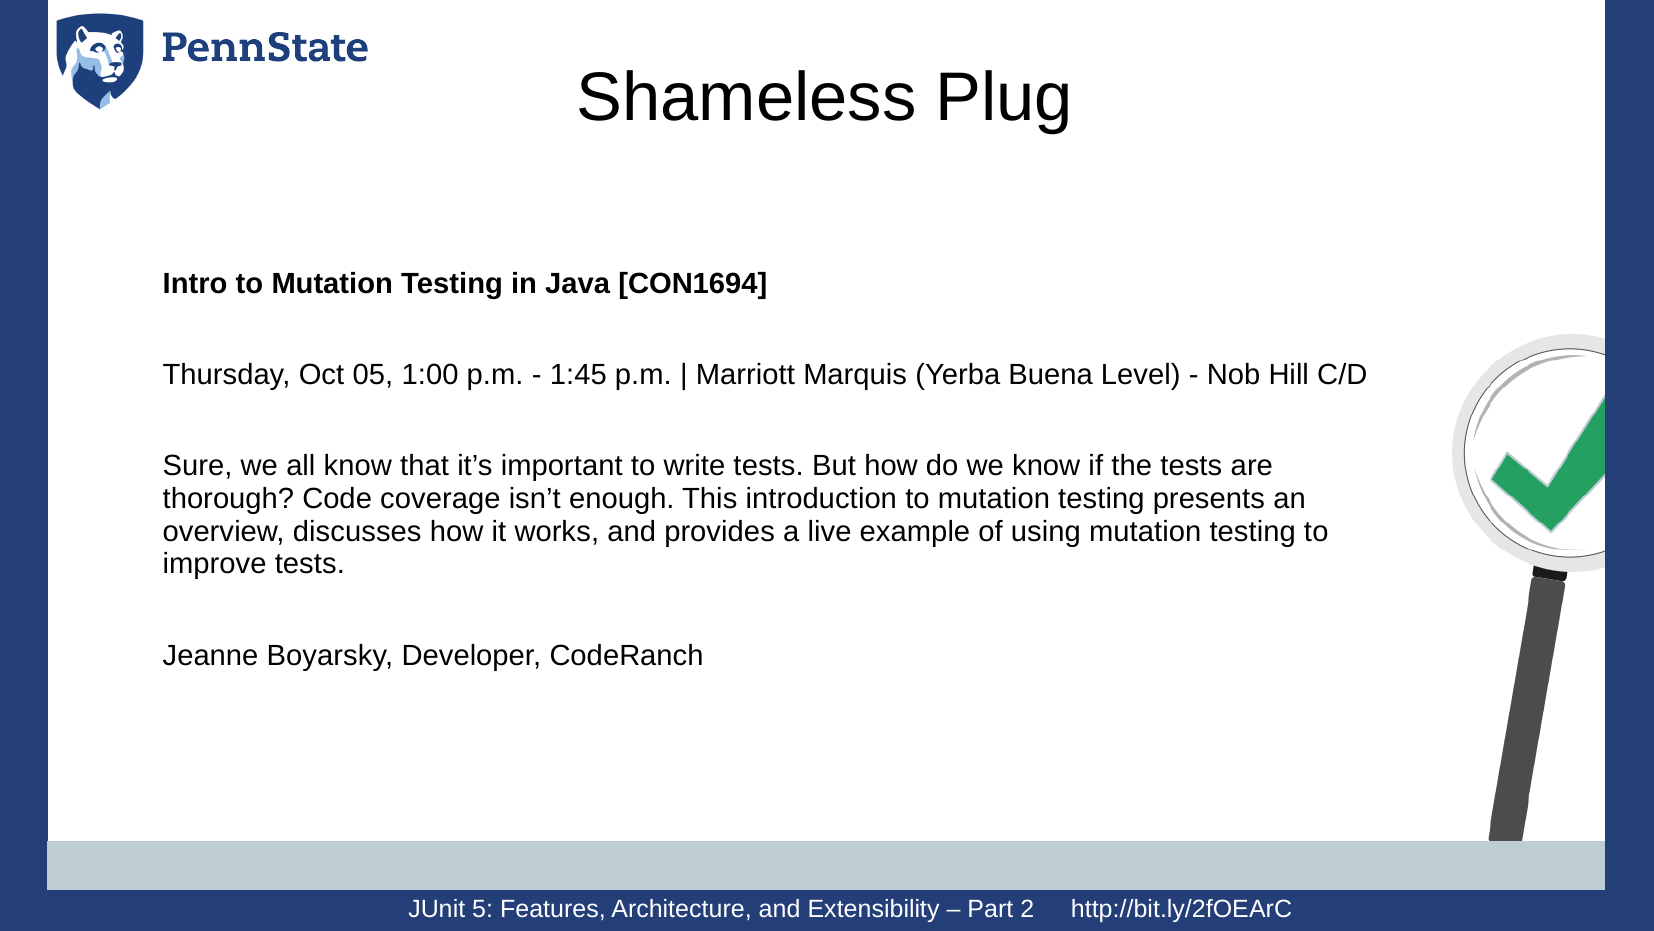

# Shameless Plug
Intro to Mutation Testing in Java [CON1694]
Thursday, Oct 05, 1:00 p.m. - 1:45 p.m. | Marriott Marquis (Yerba Buena Level) - Nob Hill C/D
Sure, we all know that it’s important to write tests. But how do we know if the tests are thorough? Code coverage isn’t enough. This introduction to mutation testing presents an overview, discusses how it works, and provides a live example of using mutation testing to improve tests.
Jeanne Boyarsky, Developer, CodeRanch